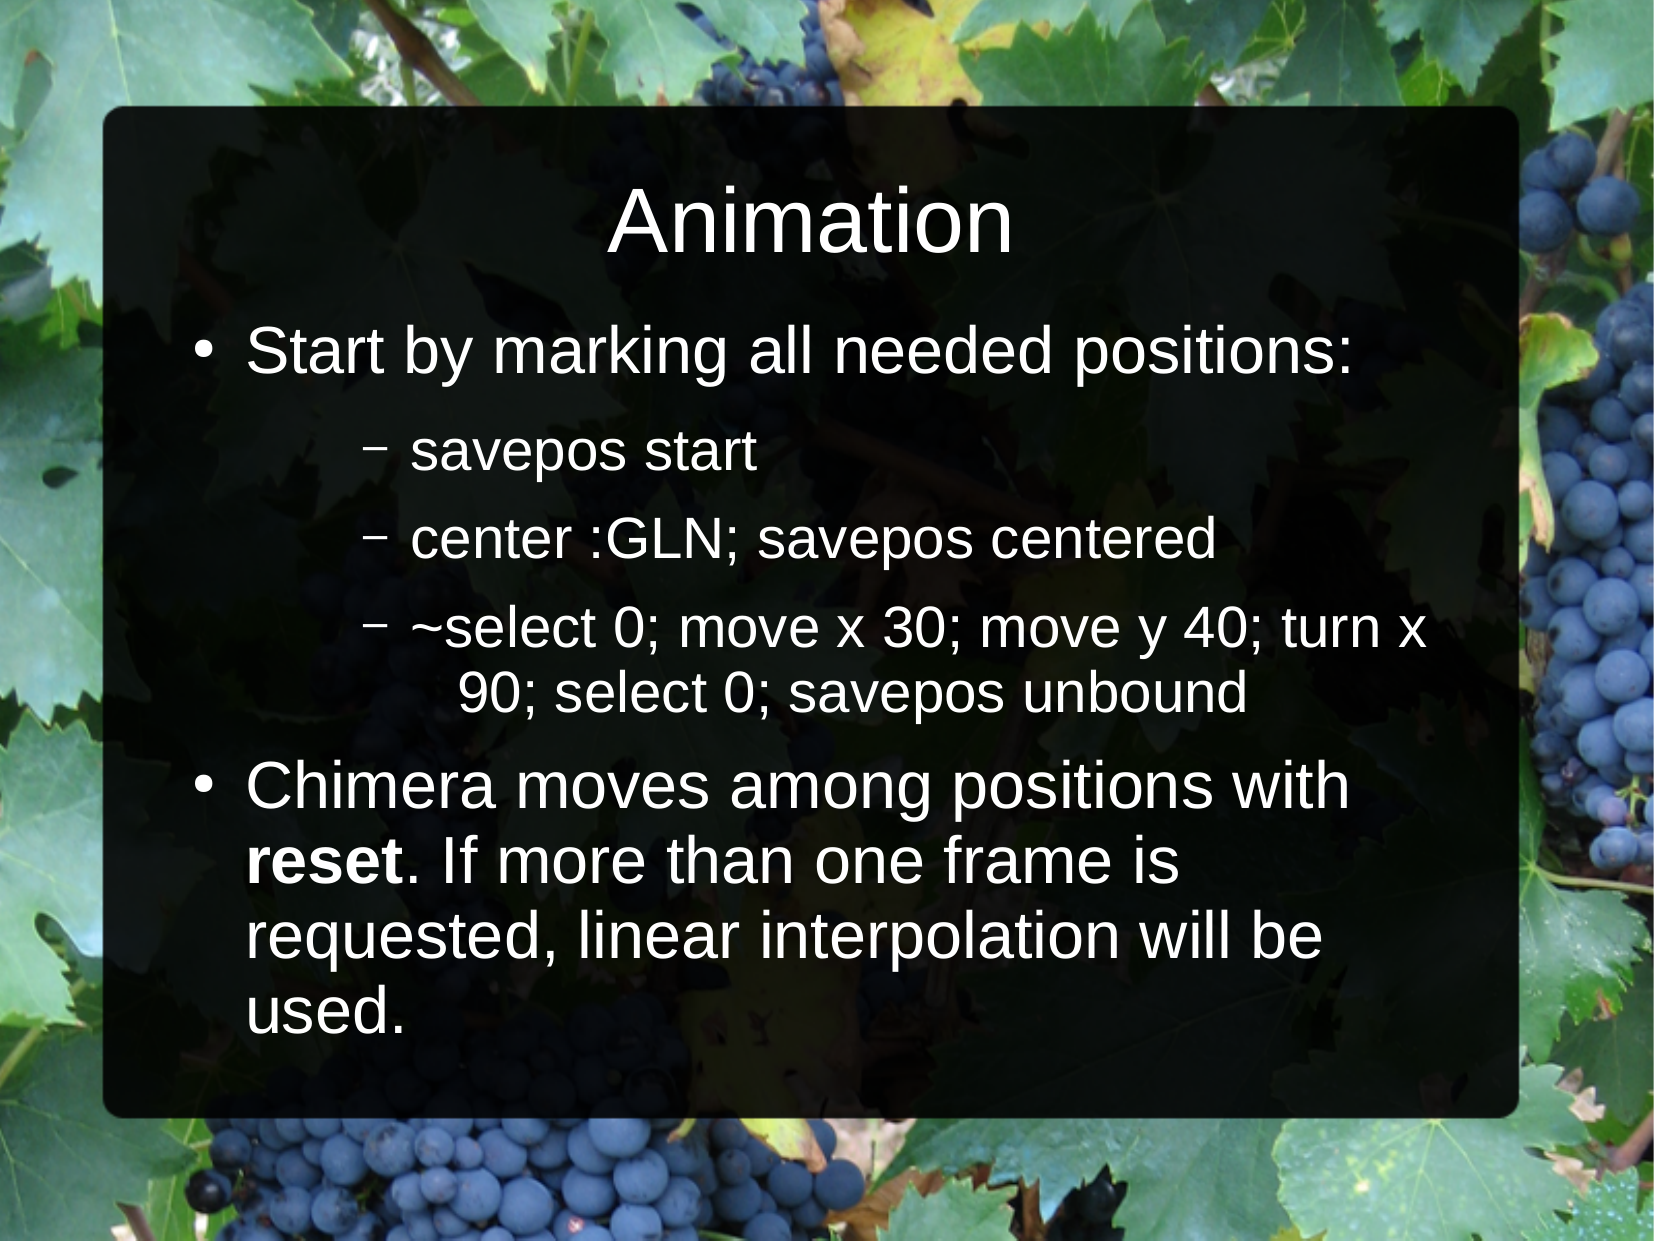

# Animation
Start by marking all needed positions:
savepos start
center :GLN; savepos centered
~select 0; move x 30; move y 40; turn x 90; select 0; savepos unbound
Chimera moves among positions with reset. If more than one frame is requested, linear interpolation will be used.